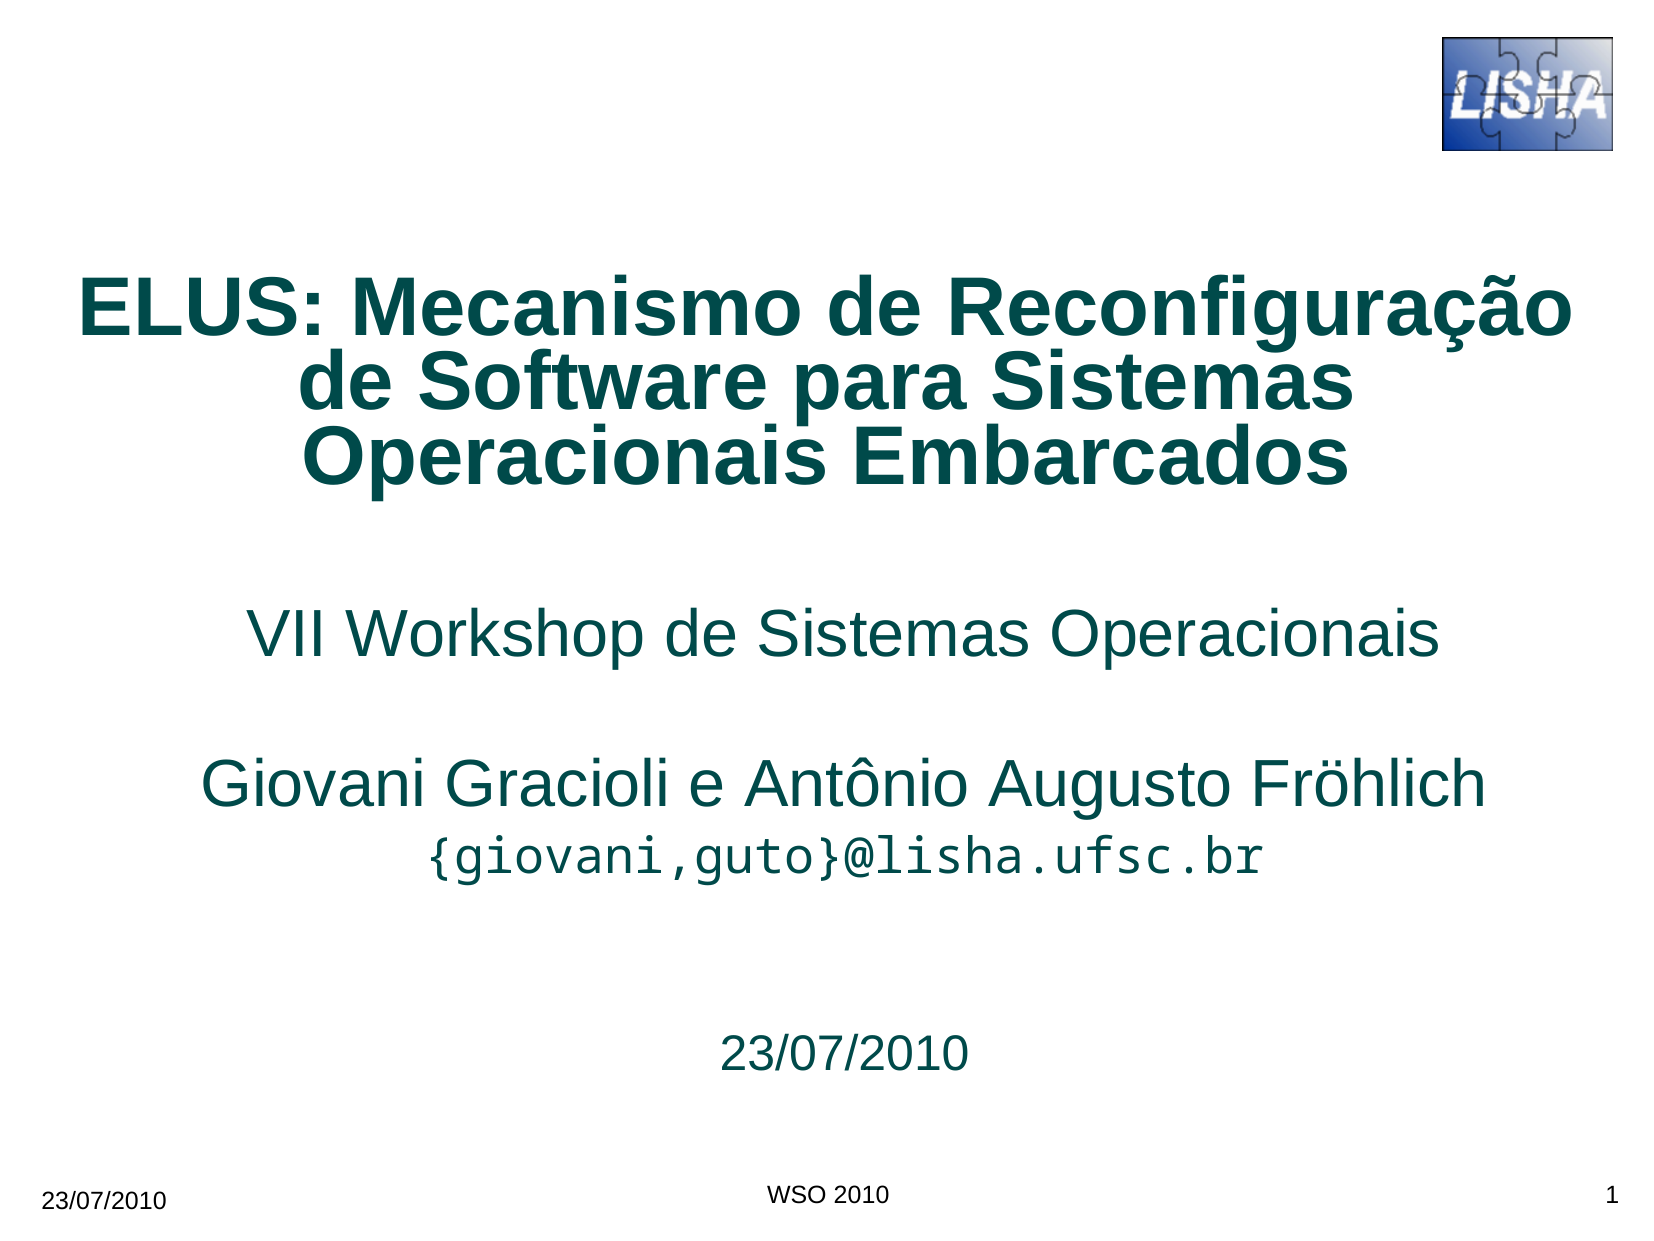

# ELUS: Mecanismo de Reconfiguração de Software para Sistemas Operacionais Embarcados
VII Workshop de Sistemas Operacionais
Giovani Gracioli e Antônio Augusto Fröhlich
{giovani,guto}@lisha.ufsc.br
23/07/2010